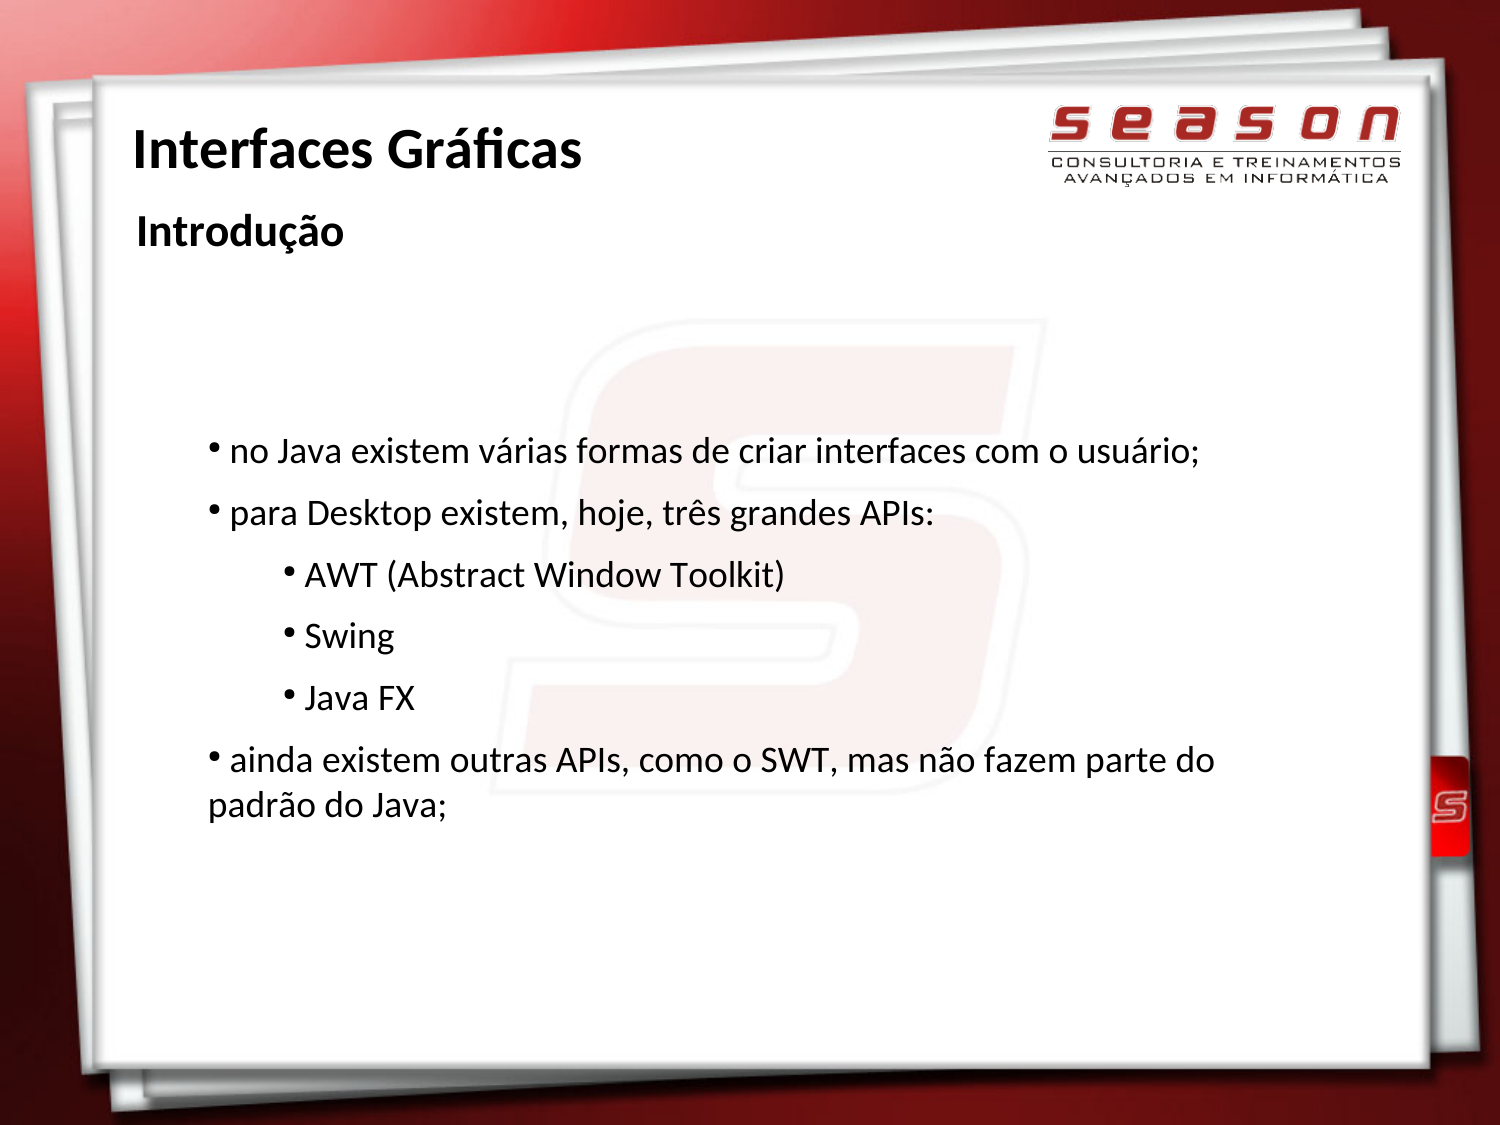

# Interfaces Gráficas
Introdução
 no Java existem várias formas de criar interfaces com o usuário;
 para Desktop existem, hoje, três grandes APIs:
 AWT (Abstract Window Toolkit)
 Swing
 Java FX
 ainda existem outras APIs, como o SWT, mas não fazem parte do padrão do Java;